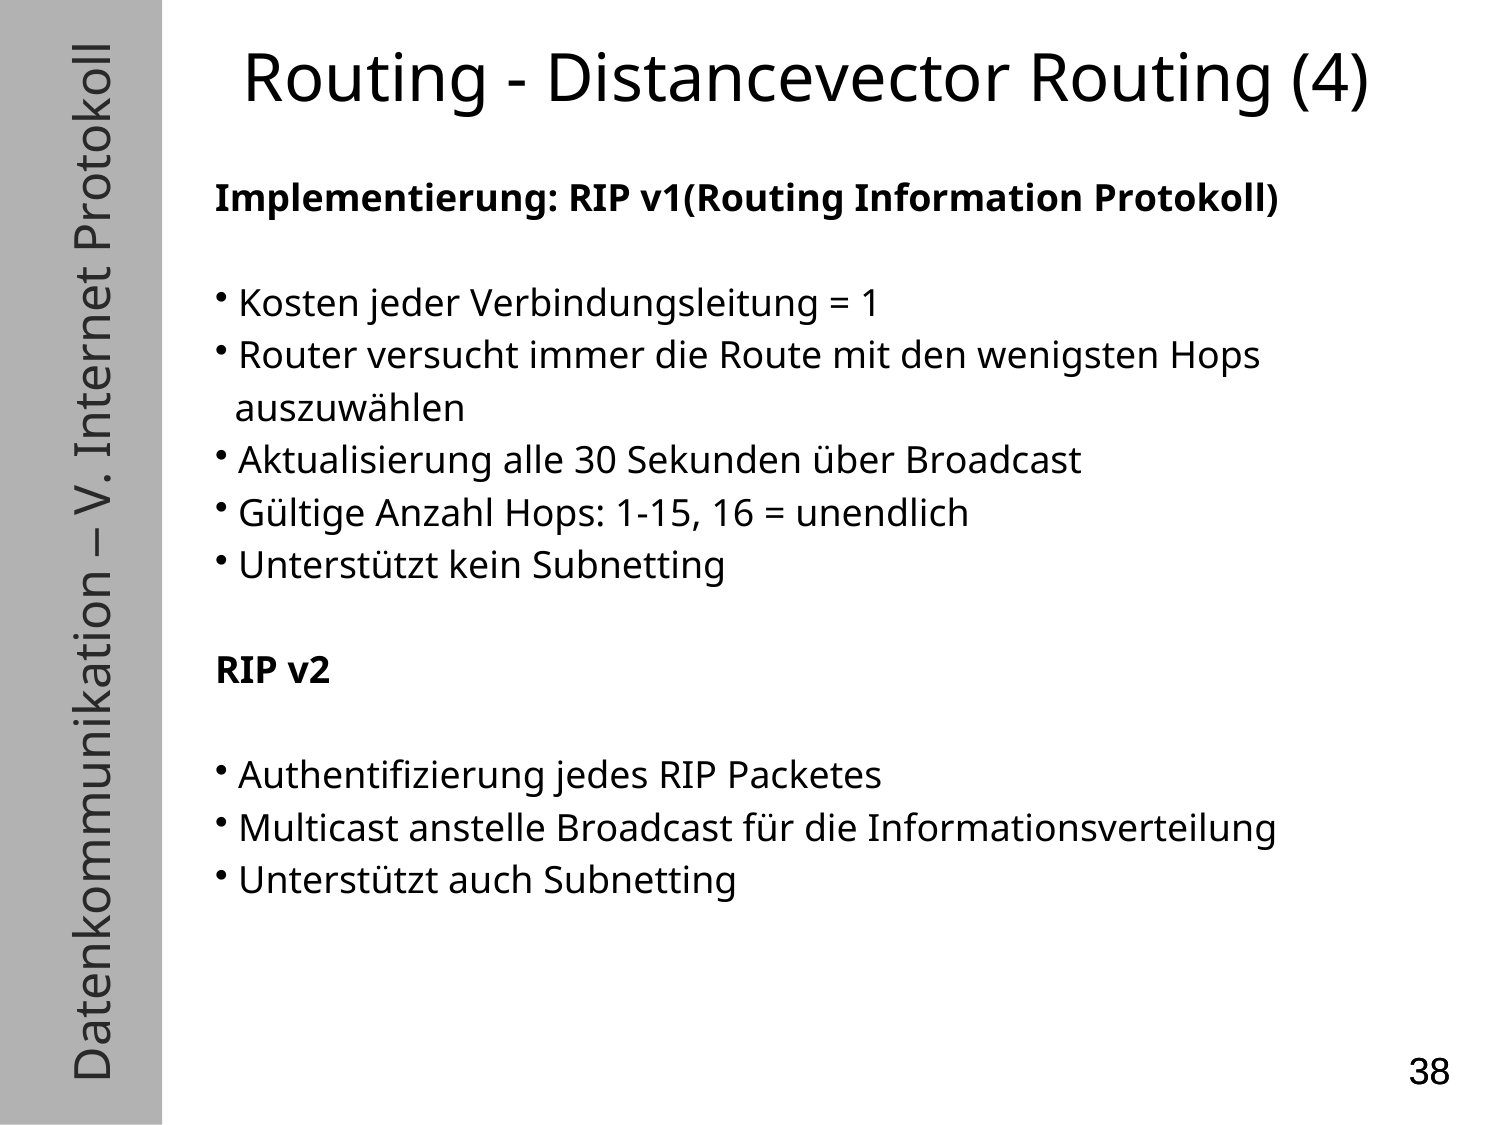

Routing - Distancevector Routing (4)
Implementierung: RIP v1(Routing Information Protokoll)
 Kosten jeder Verbindungsleitung = 1
 Router versucht immer die Route mit den wenigsten Hops
 auszuwählen
 Aktualisierung alle 30 Sekunden über Broadcast
 Gültige Anzahl Hops: 1-15, 16 = unendlich
 Unterstützt kein Subnetting
RIP v2
 Authentifizierung jedes RIP Packetes
 Multicast anstelle Broadcast für die Informationsverteilung
 Unterstützt auch Subnetting
Datenkommunikation – V. Internet Protokoll